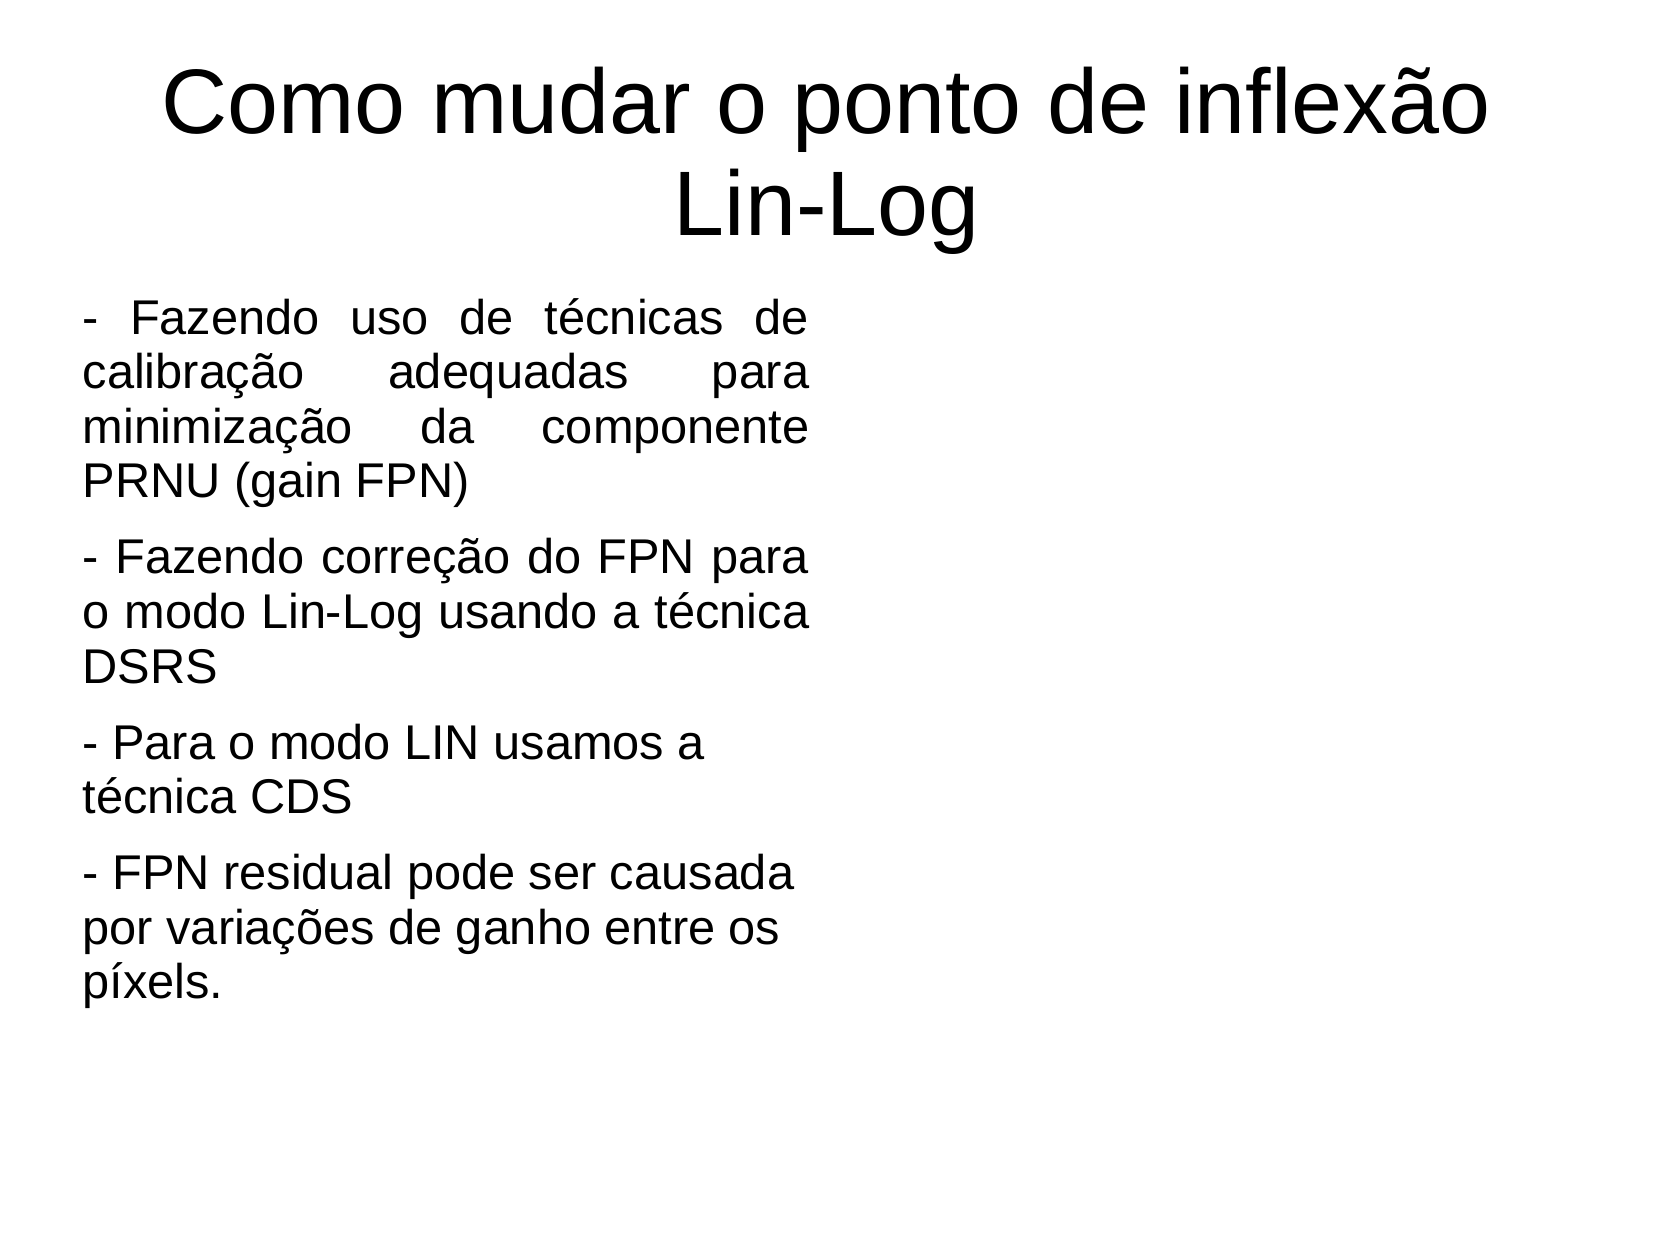

# Como mudar o ponto de inflexão Lin-Log
- Fazendo uso de técnicas de calibração adequadas para minimização da componente PRNU (gain FPN)
- Fazendo correção do FPN para o modo Lin-Log usando a técnica DSRS
- Para o modo LIN usamos a técnica CDS
- FPN residual pode ser causada por variações de ganho entre os píxels.